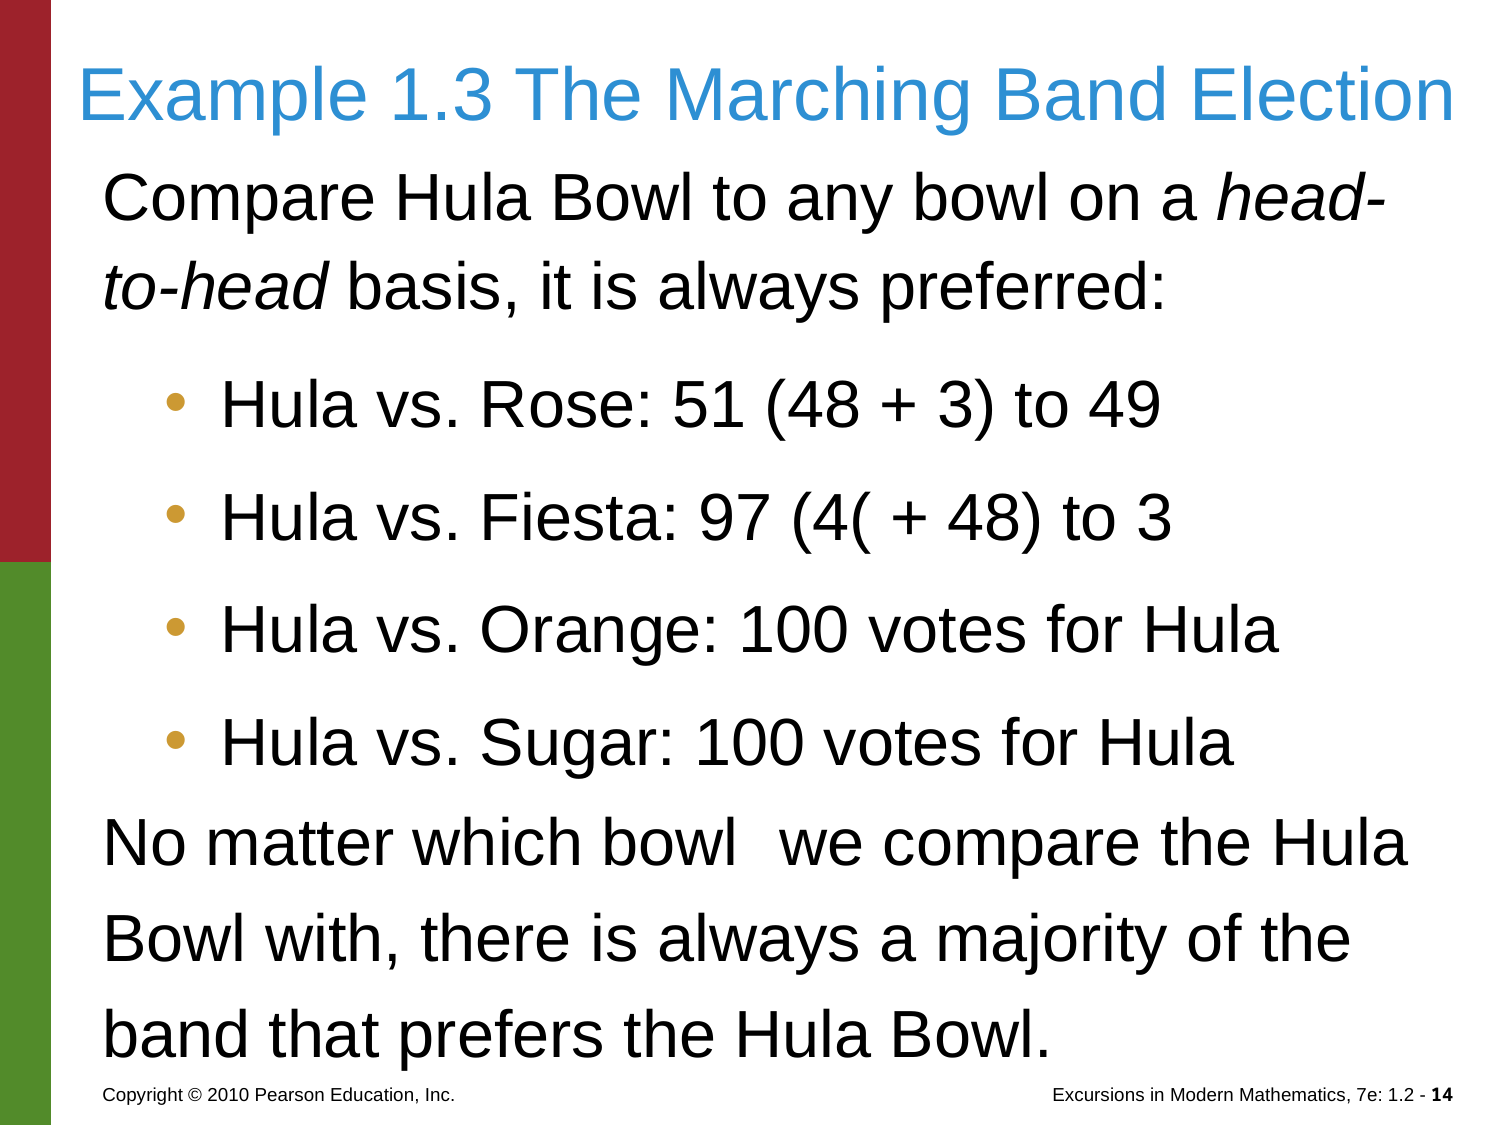

Example 1.3 The Marching Band Election
# Compare Hula Bowl to any bowl on a head-to-head basis, it is always preferred:
Hula vs. Rose: 51 (48 + 3) to 49
Hula vs. Fiesta: 97 (4( + 48) to 3
Hula vs. Orange: 100 votes for Hula
Hula vs. Sugar: 100 votes for Hula
No matter which bowl we compare the Hula Bowl with, there is always a majority of the band that prefers the Hula Bowl.